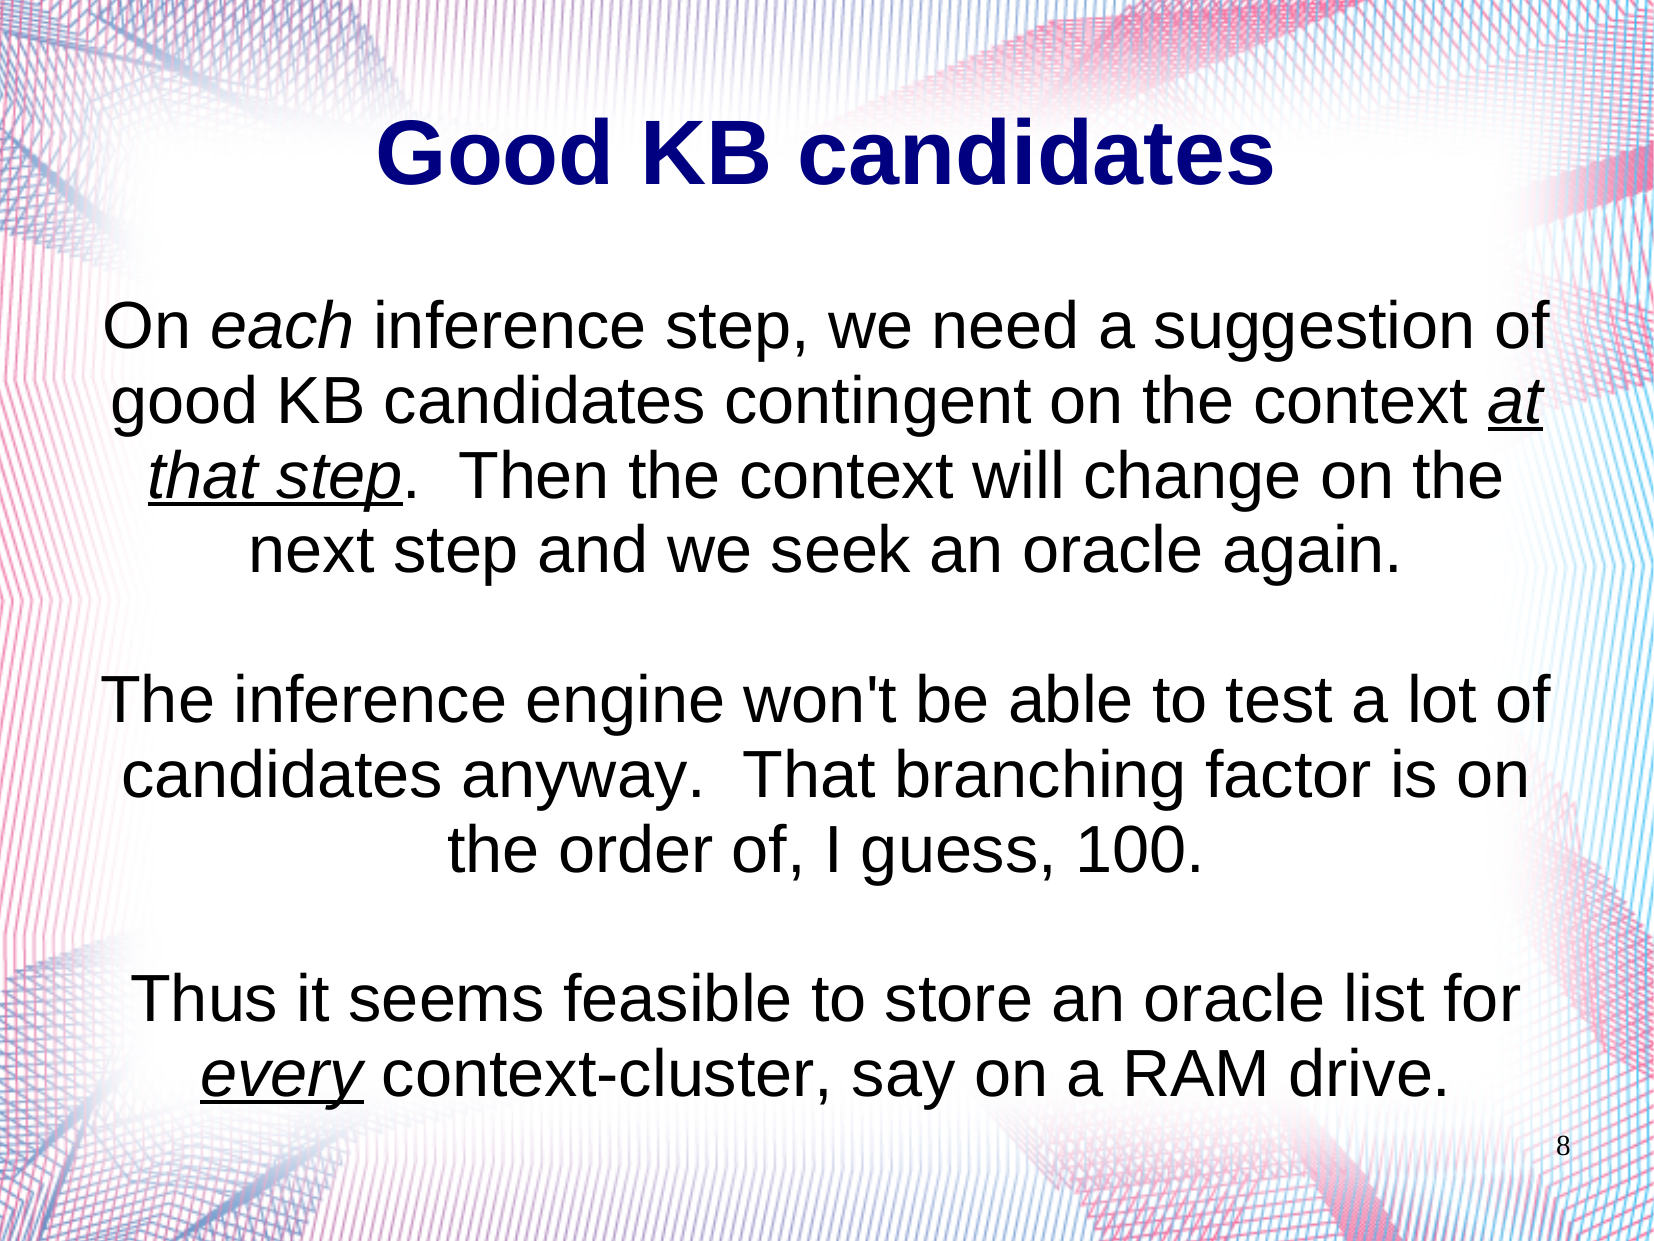

# Good KB candidates
On each inference step, we need a suggestion of good KB candidates contingent on the context at that step. Then the context will change on the next step and we seek an oracle again.
The inference engine won't be able to test a lot of candidates anyway. That branching factor is on the order of, I guess, 100.
Thus it seems feasible to store an oracle list for every context-cluster, say on a RAM drive.
8